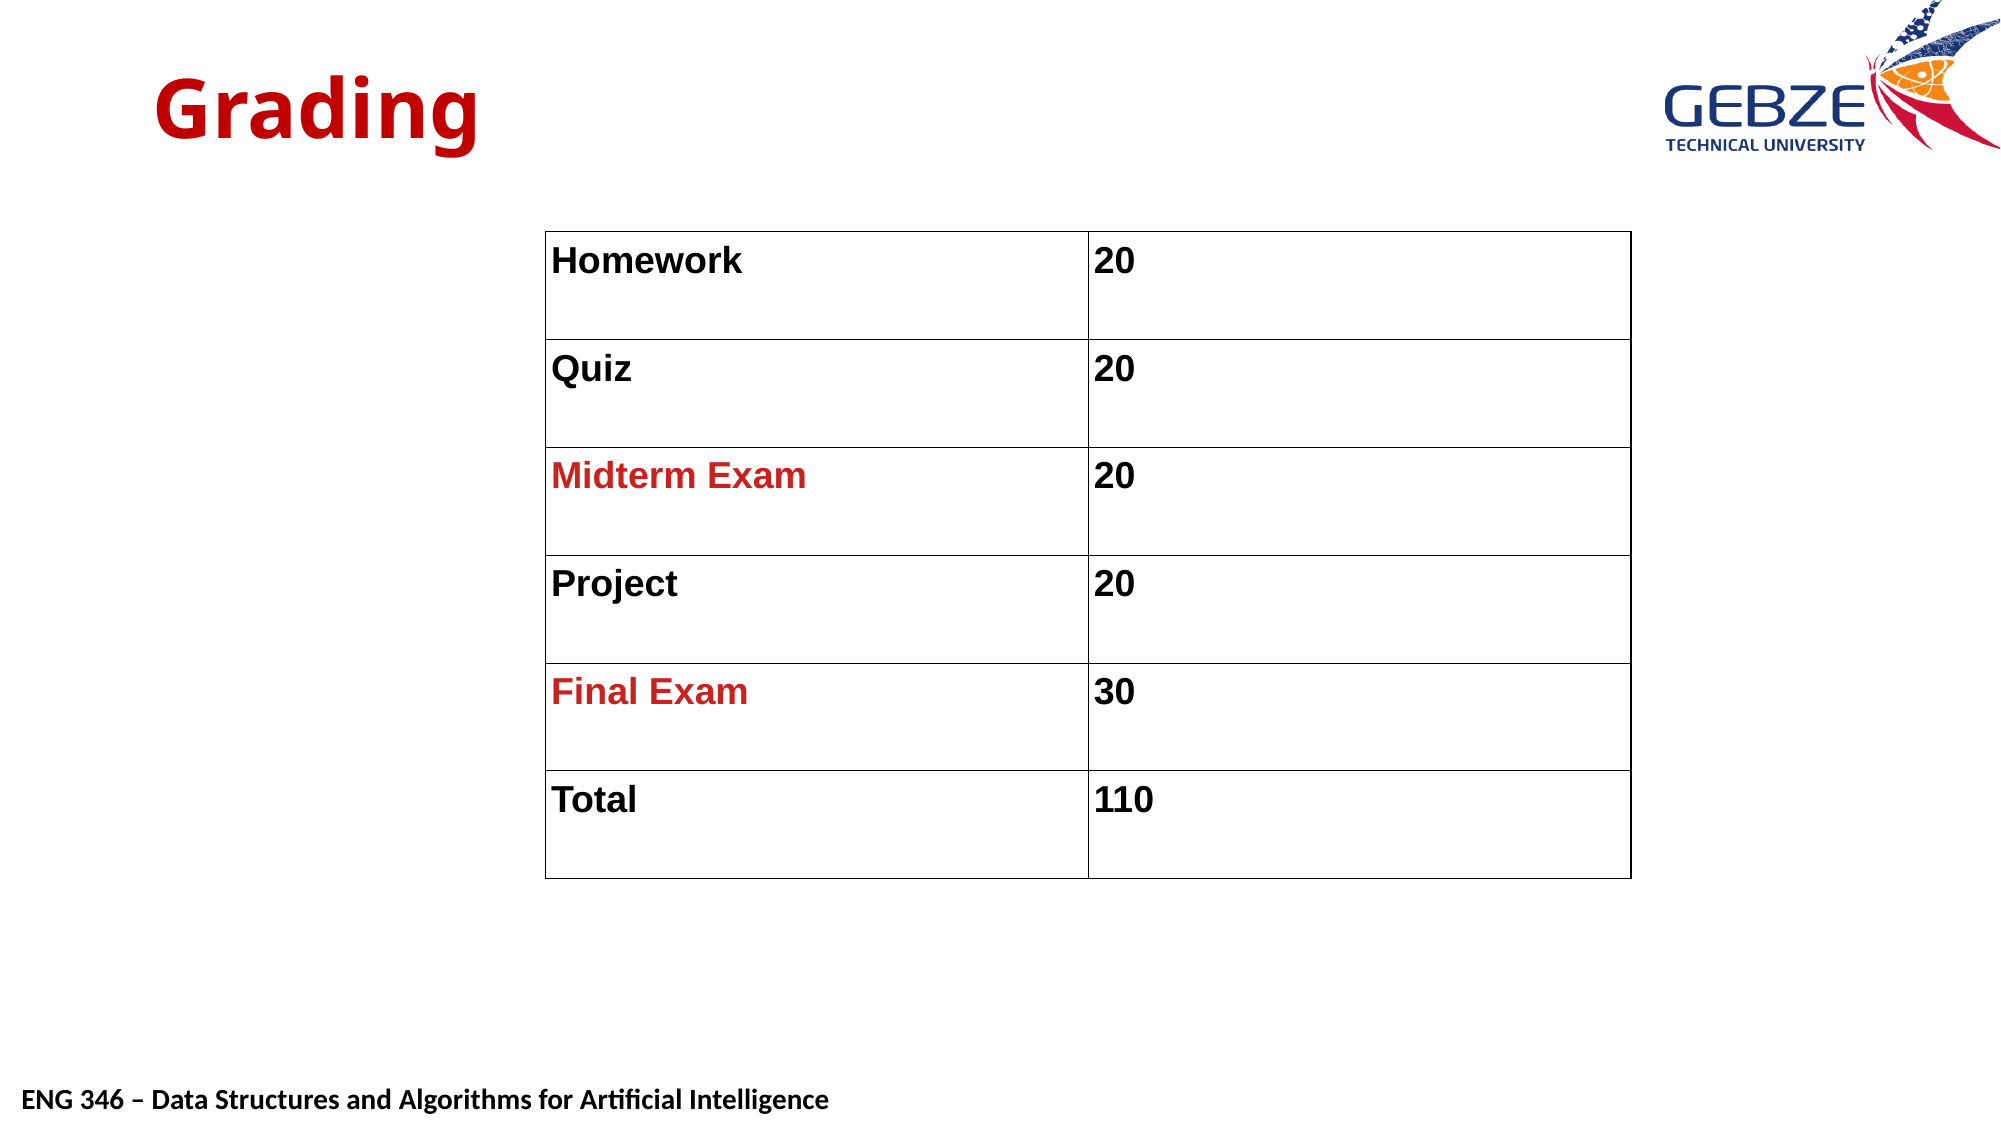

# Grading
| Homework | 20 |
| --- | --- |
| Quiz | 20 |
| Midterm Exam | 20 |
| Project | 20 |
| Final Exam | 30 |
| Total | 110 |